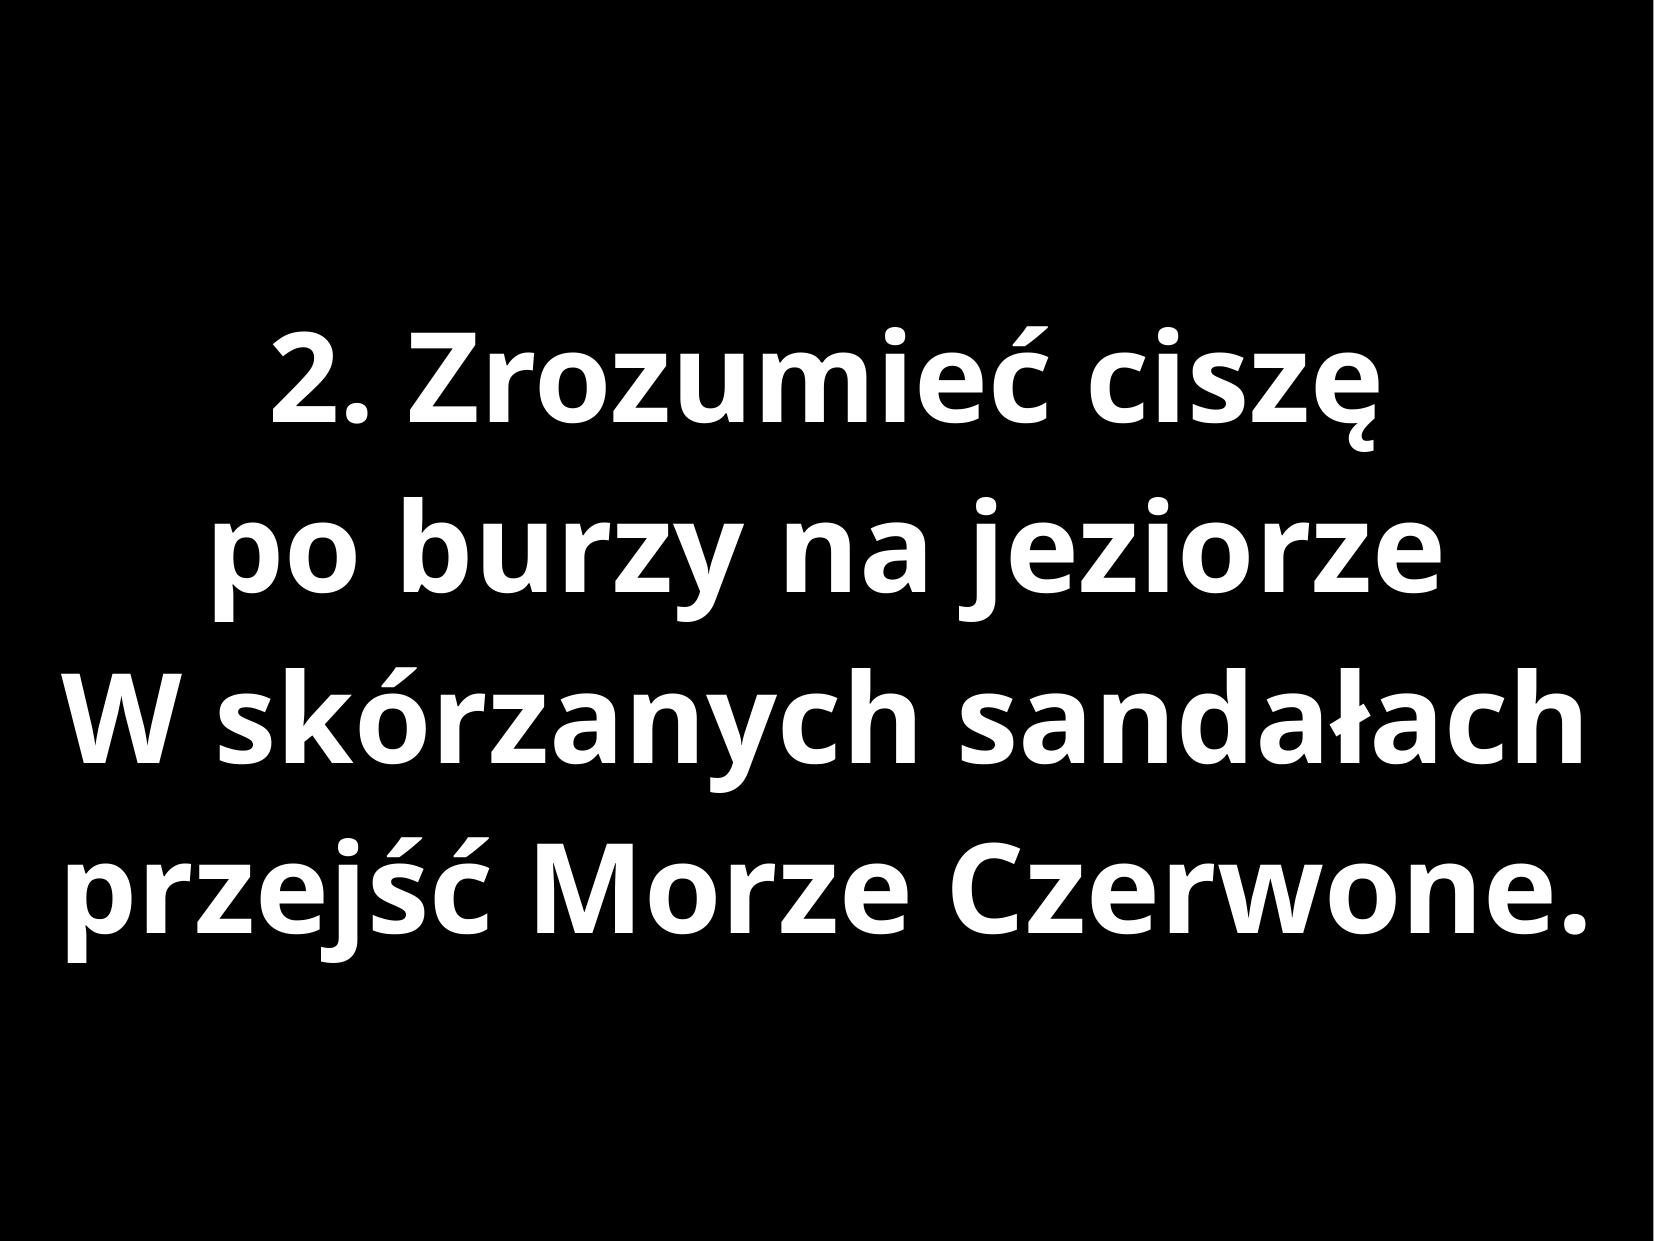

# 2. Zrozumieć ciszę po burzy na jeziorze W skórzanych sandałach przejść Morze Czerwone.